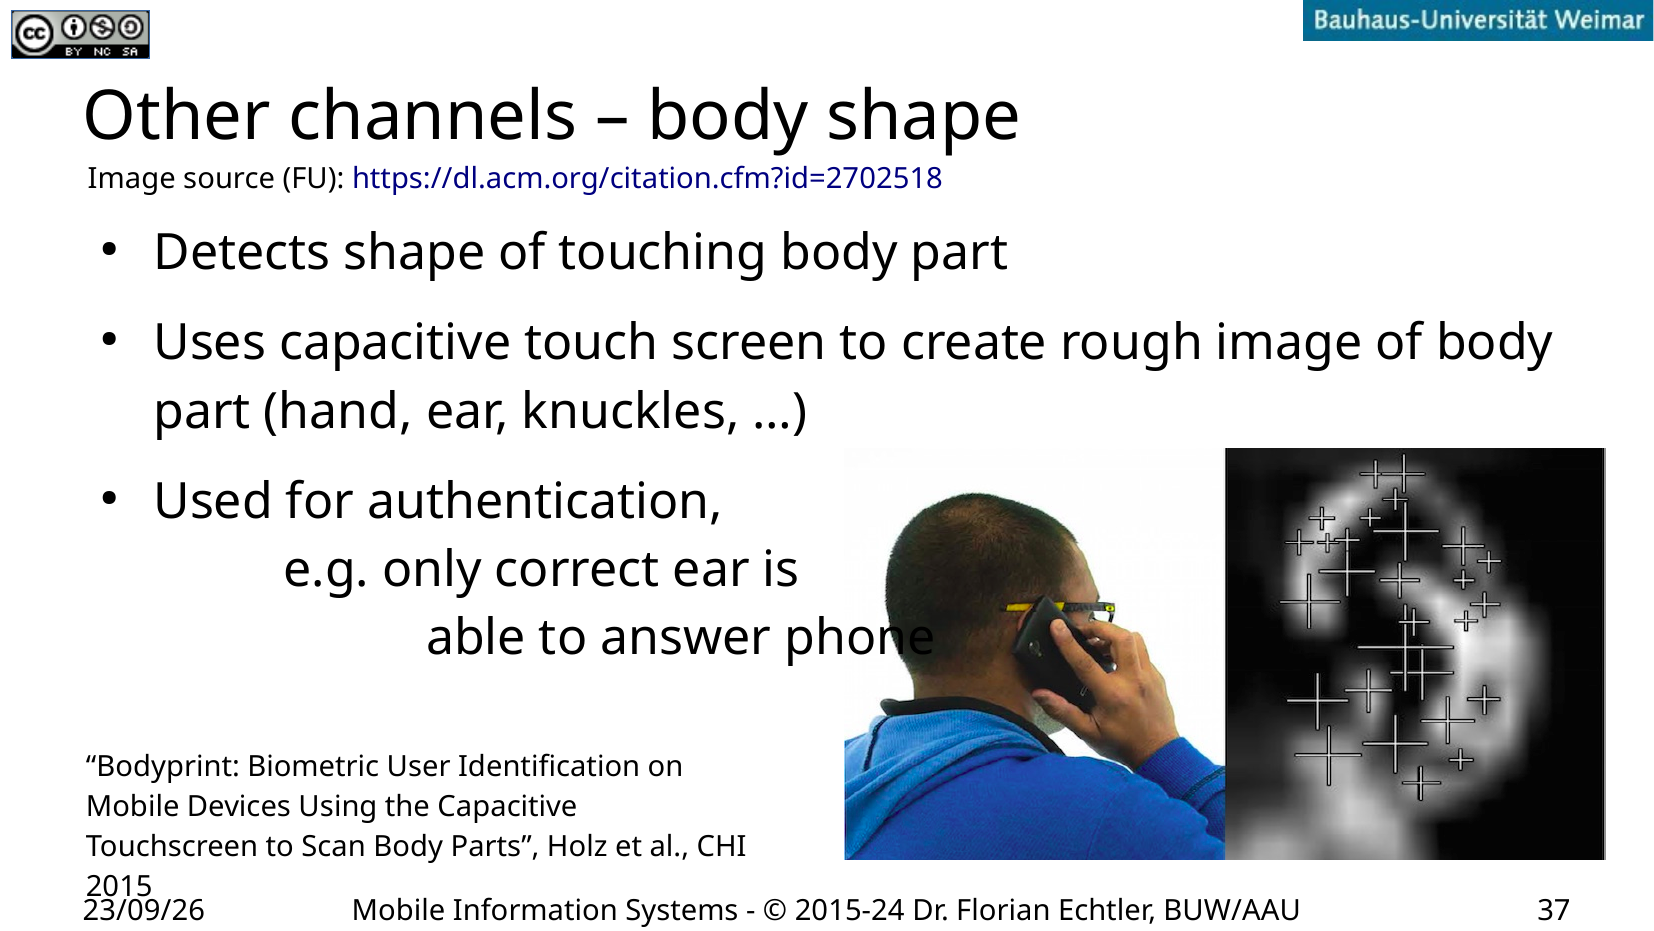

# Other channels – body shape
Image source (FU): https://dl.acm.org/citation.cfm?id=2702518
Detects shape of touching body part
Uses capacitive touch screen to create rough image of body part (hand, ear, knuckles, …)
Used for authentication, e.g. only correct ear is able to answer phone
“Bodyprint: Biometric User Identification on Mobile Devices Using the Capacitive Touchscreen to Scan Body Parts”, Holz et al., CHI 2015
Mobile Information Systems - © 2015-24 Dr. Florian Echtler, BUW/AAU
37